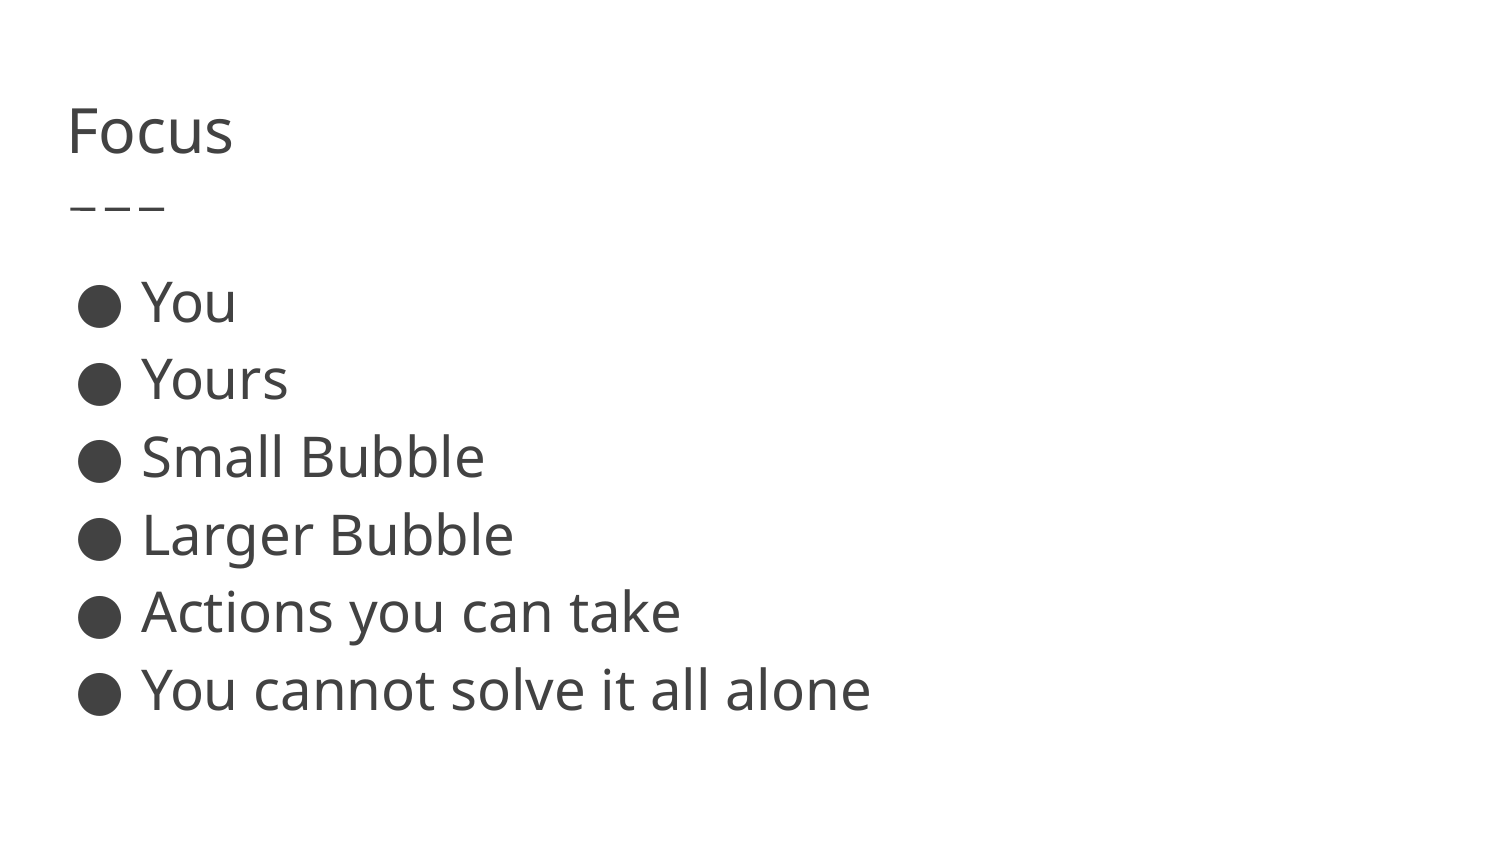

# Focus
You
Yours
Small Bubble
Larger Bubble
Actions you can take
You cannot solve it all alone